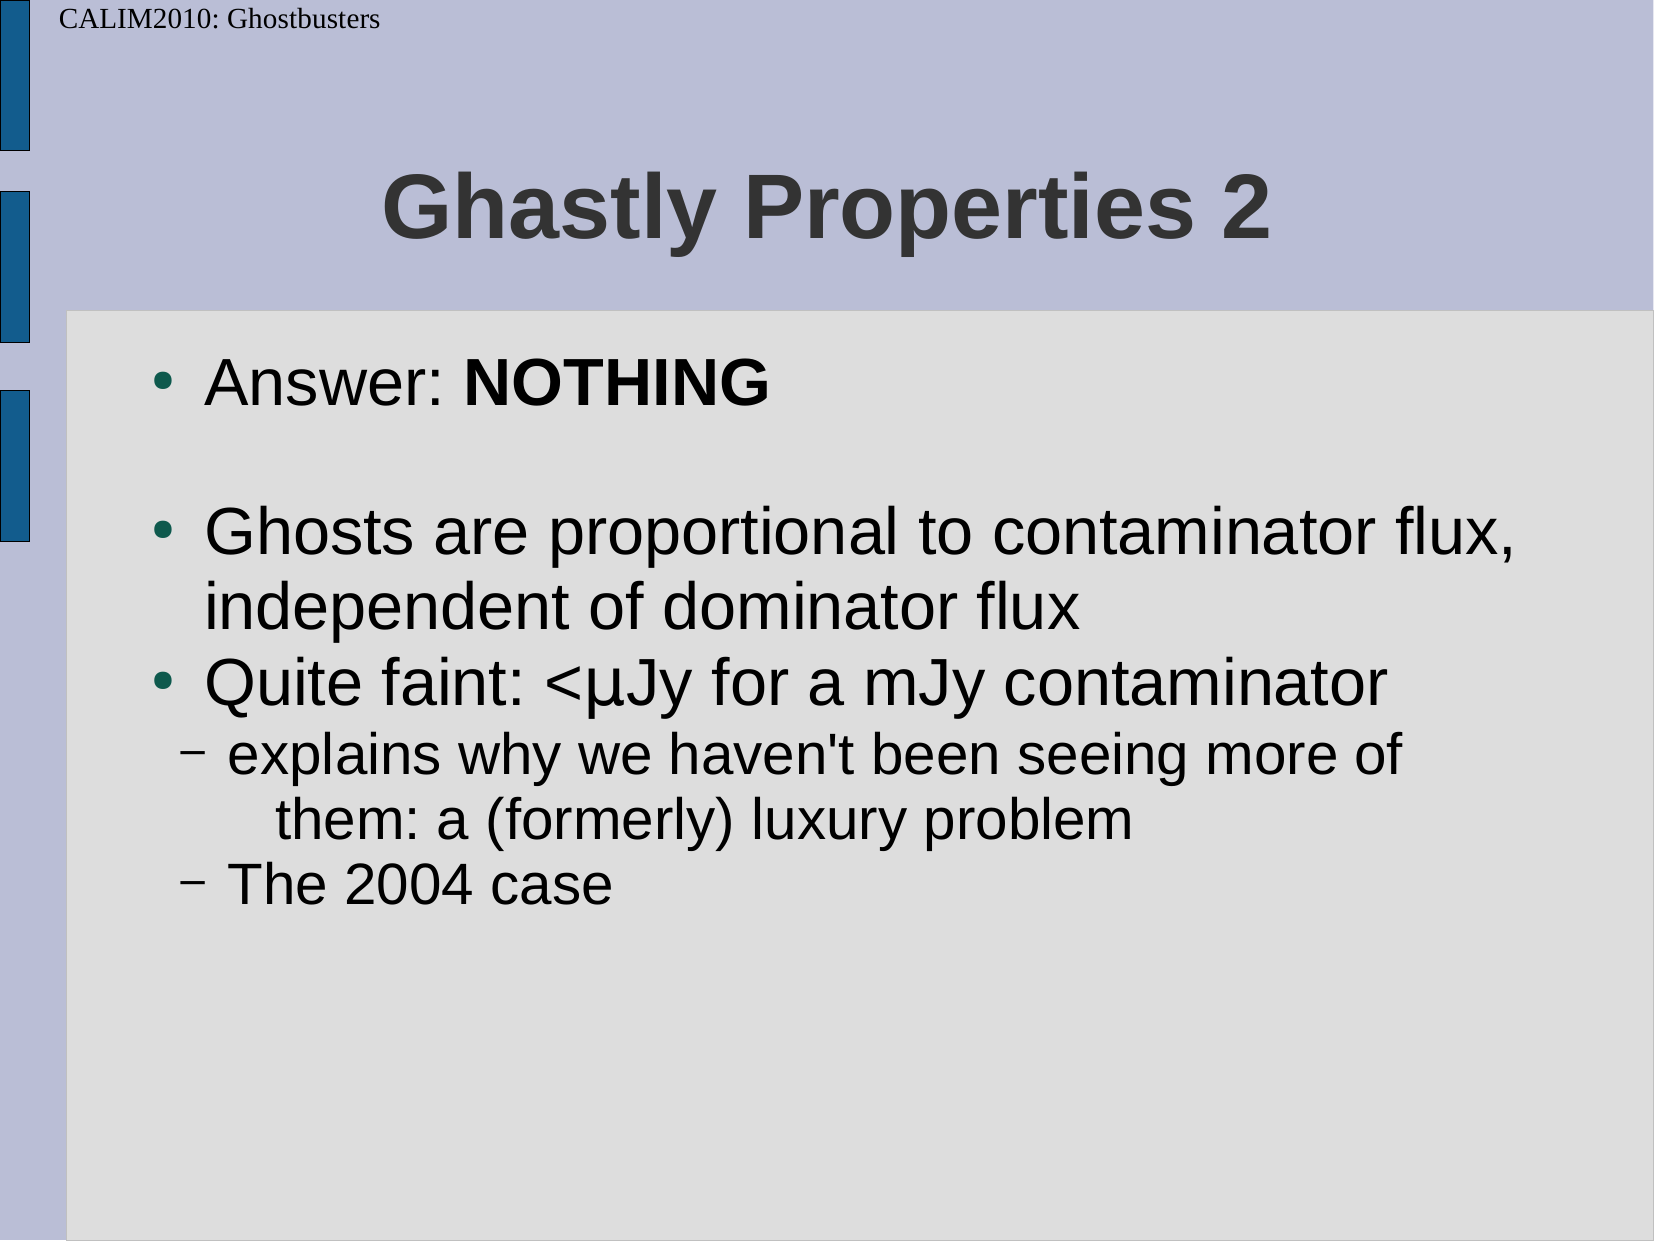

CALIM2010: Ghostbusters
# Ghastly Properties 2
Answer: NOTHING
Ghosts are proportional to contaminator flux, independent of dominator flux
Quite faint: <μJy for a mJy contaminator
explains why we haven't been seeing more of them: a (formerly) luxury problem
The 2004 case